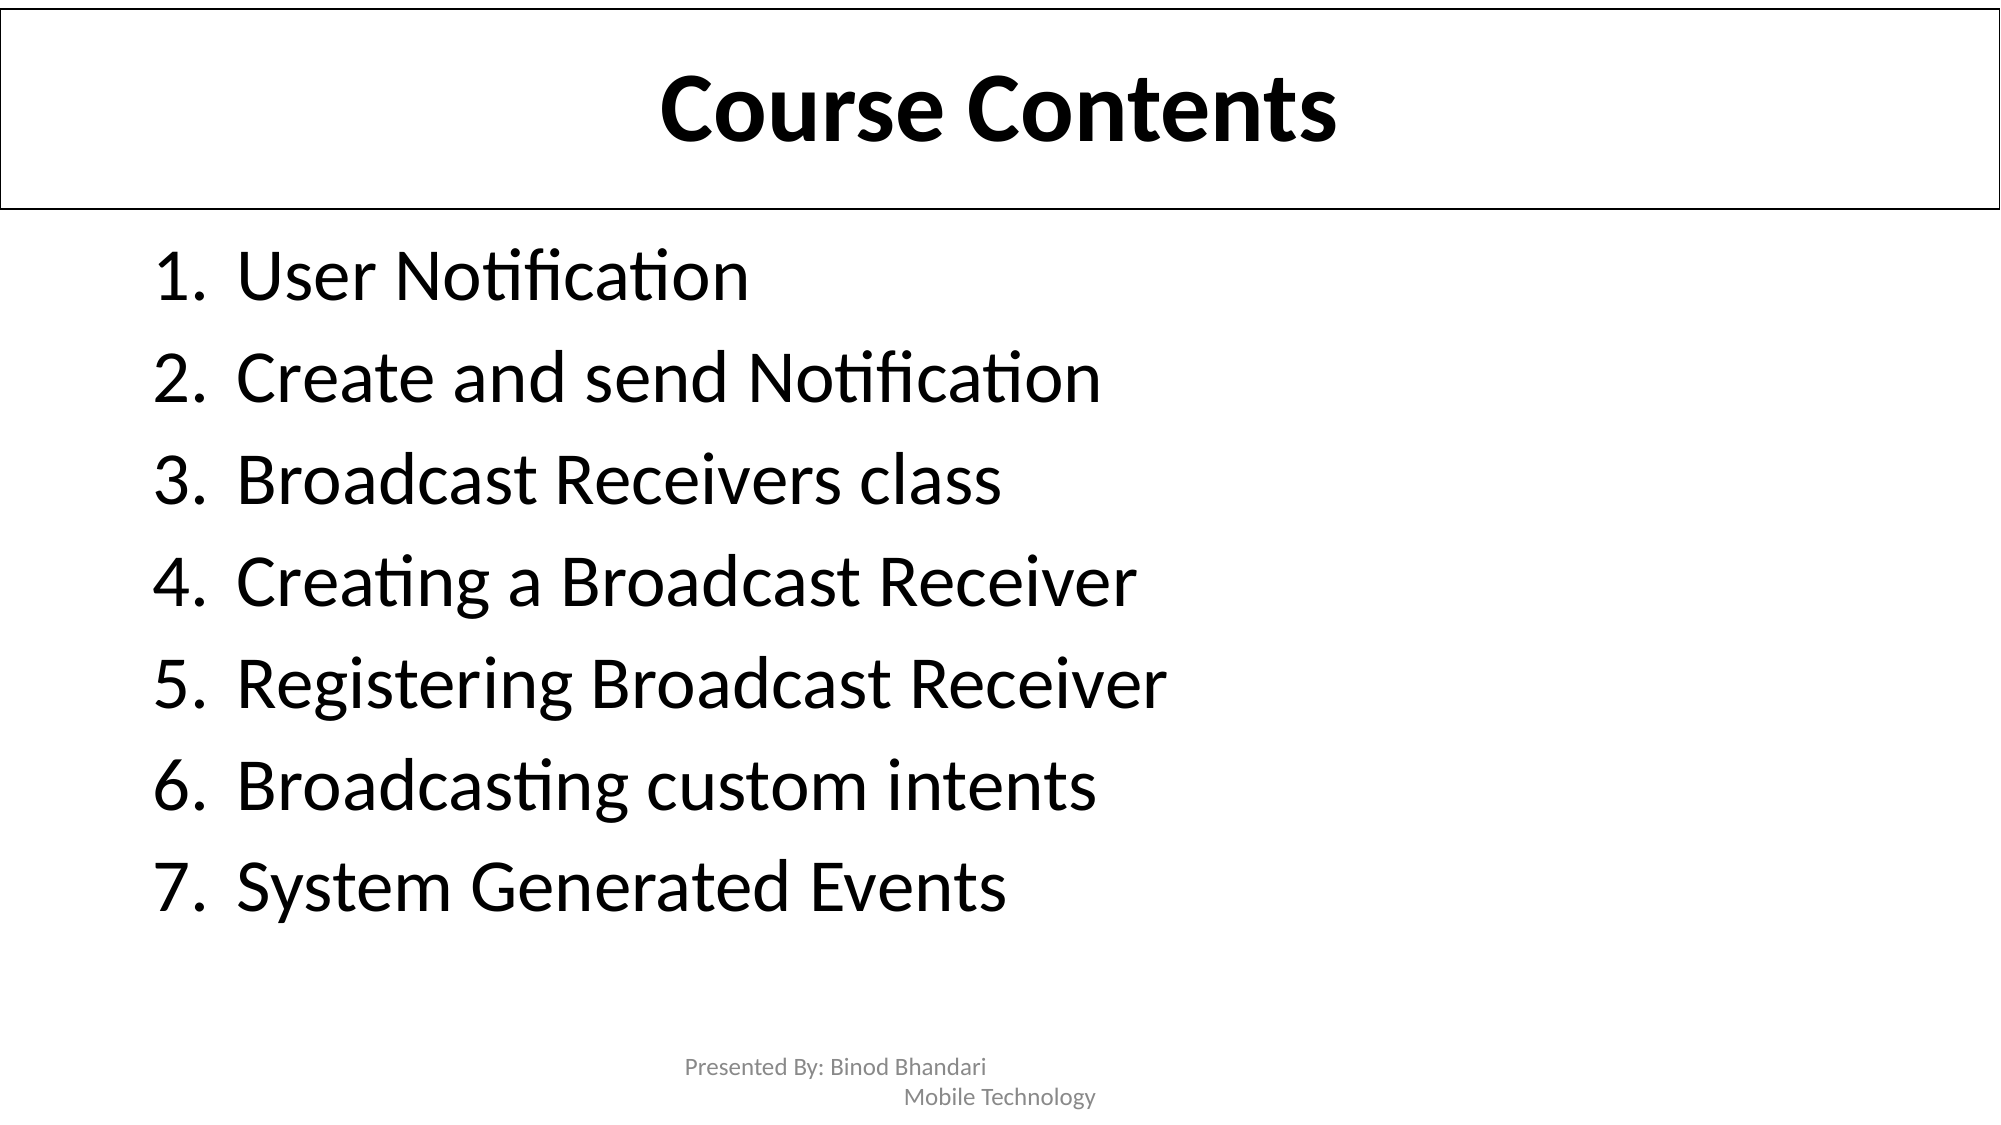

# Course Contents
User Notification
Create and send Notification
Broadcast Receivers class
Creating a Broadcast Receiver
Registering Broadcast Receiver
Broadcasting custom intents
System Generated Events
Presented By: Binod Bhandari Mobile Technology